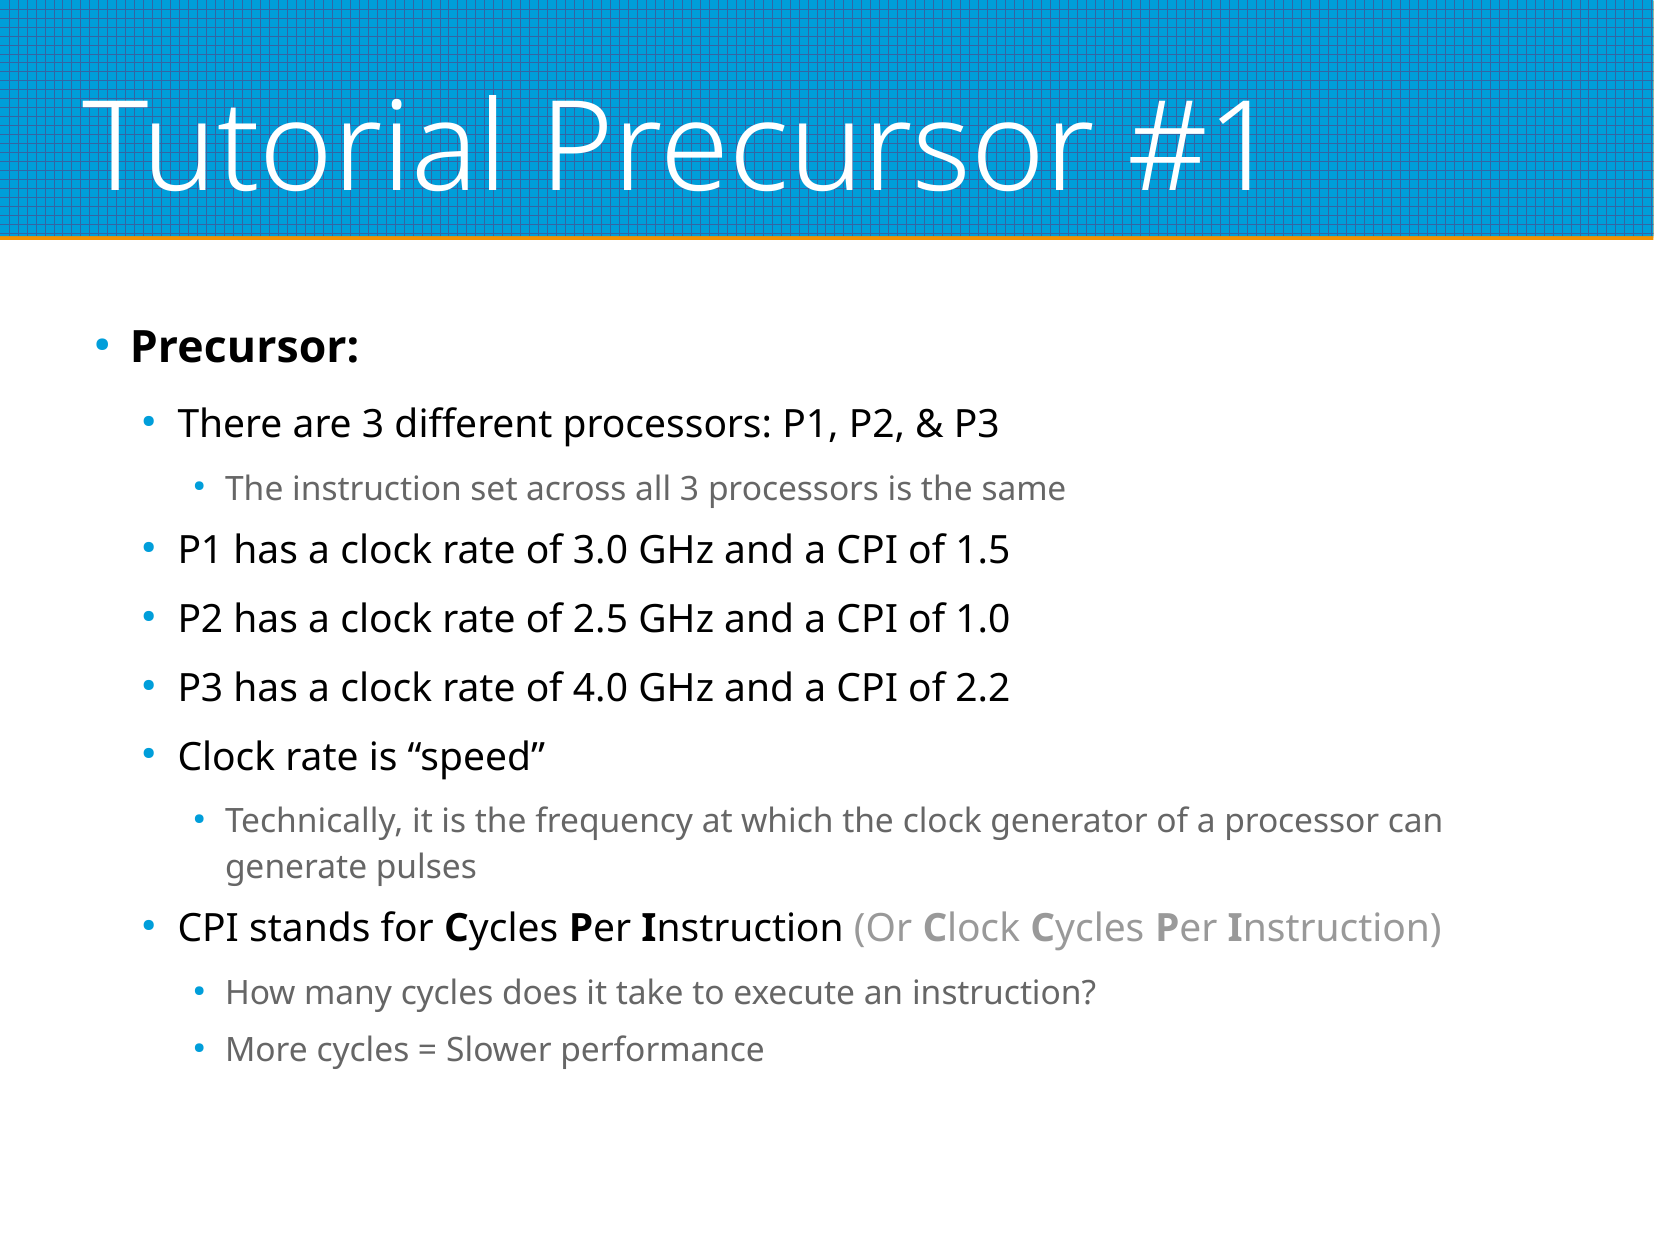

# Tutorial Precursor #1
Precursor:
There are 3 different processors: P1, P2, & P3
The instruction set across all 3 processors is the same
P1 has a clock rate of 3.0 GHz and a CPI of 1.5
P2 has a clock rate of 2.5 GHz and a CPI of 1.0
P3 has a clock rate of 4.0 GHz and a CPI of 2.2
Clock rate is “speed”
Technically, it is the frequency at which the clock generator of a processor can generate pulses
CPI stands for Cycles Per Instruction (Or Clock Cycles Per Instruction)
How many cycles does it take to execute an instruction?
More cycles = Slower performance